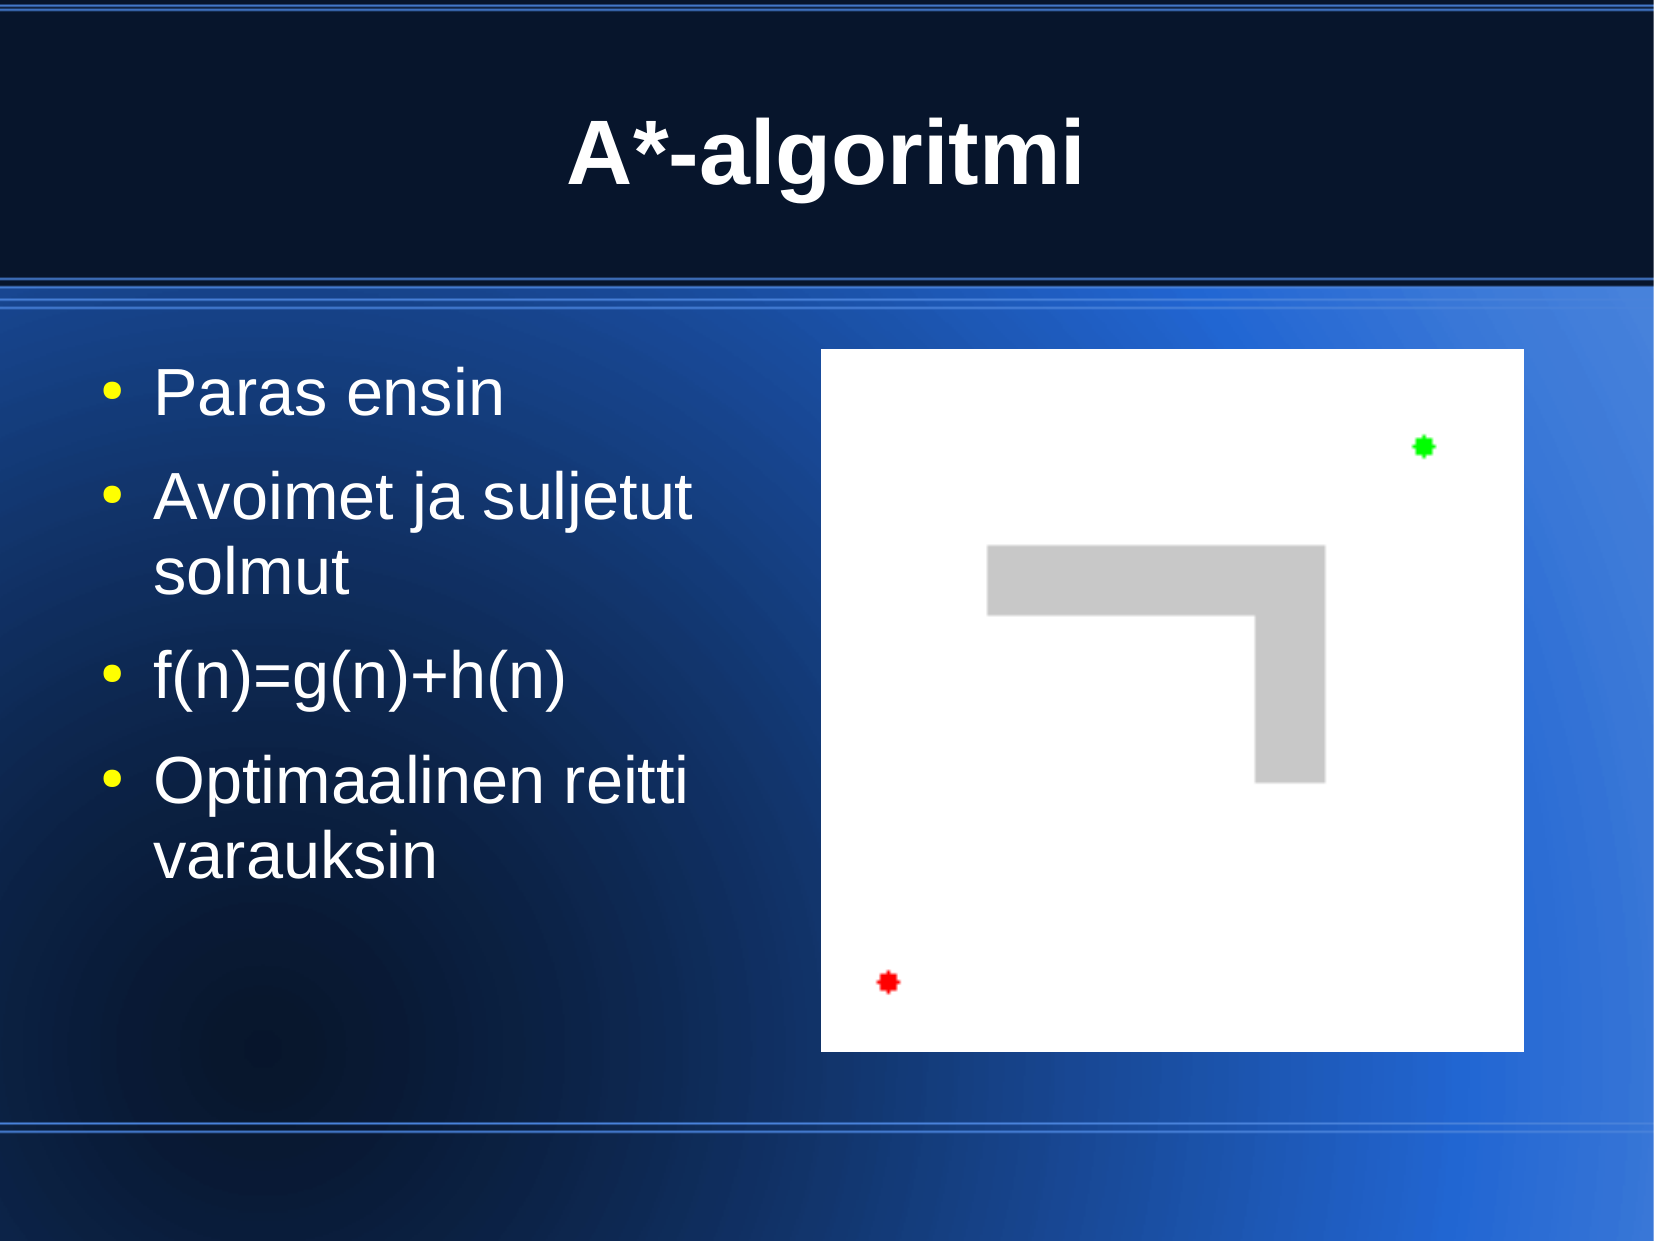

# A*-algoritmi
Paras ensin
Avoimet ja suljetut
solmut
f(n)=g(n)+h(n)
Optimaalinen reitti
varauksin